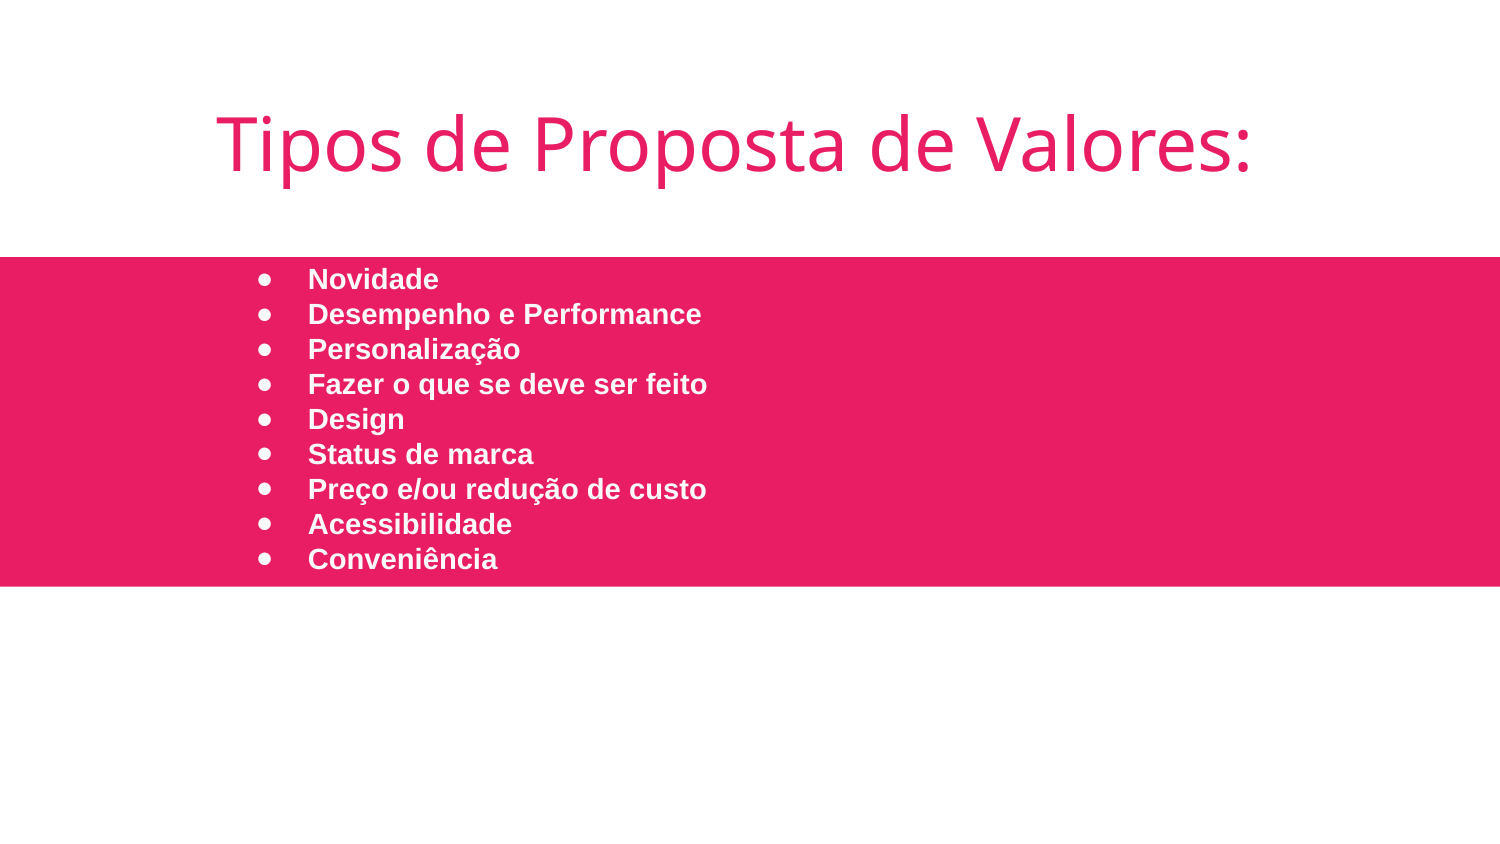

# Tipos de Proposta de Valores:
Novidade
Desempenho e Performance
Personalização
Fazer o que se deve ser feito
Design
Status de marca
Preço e/ou redução de custo
Acessibilidade
Conveniência